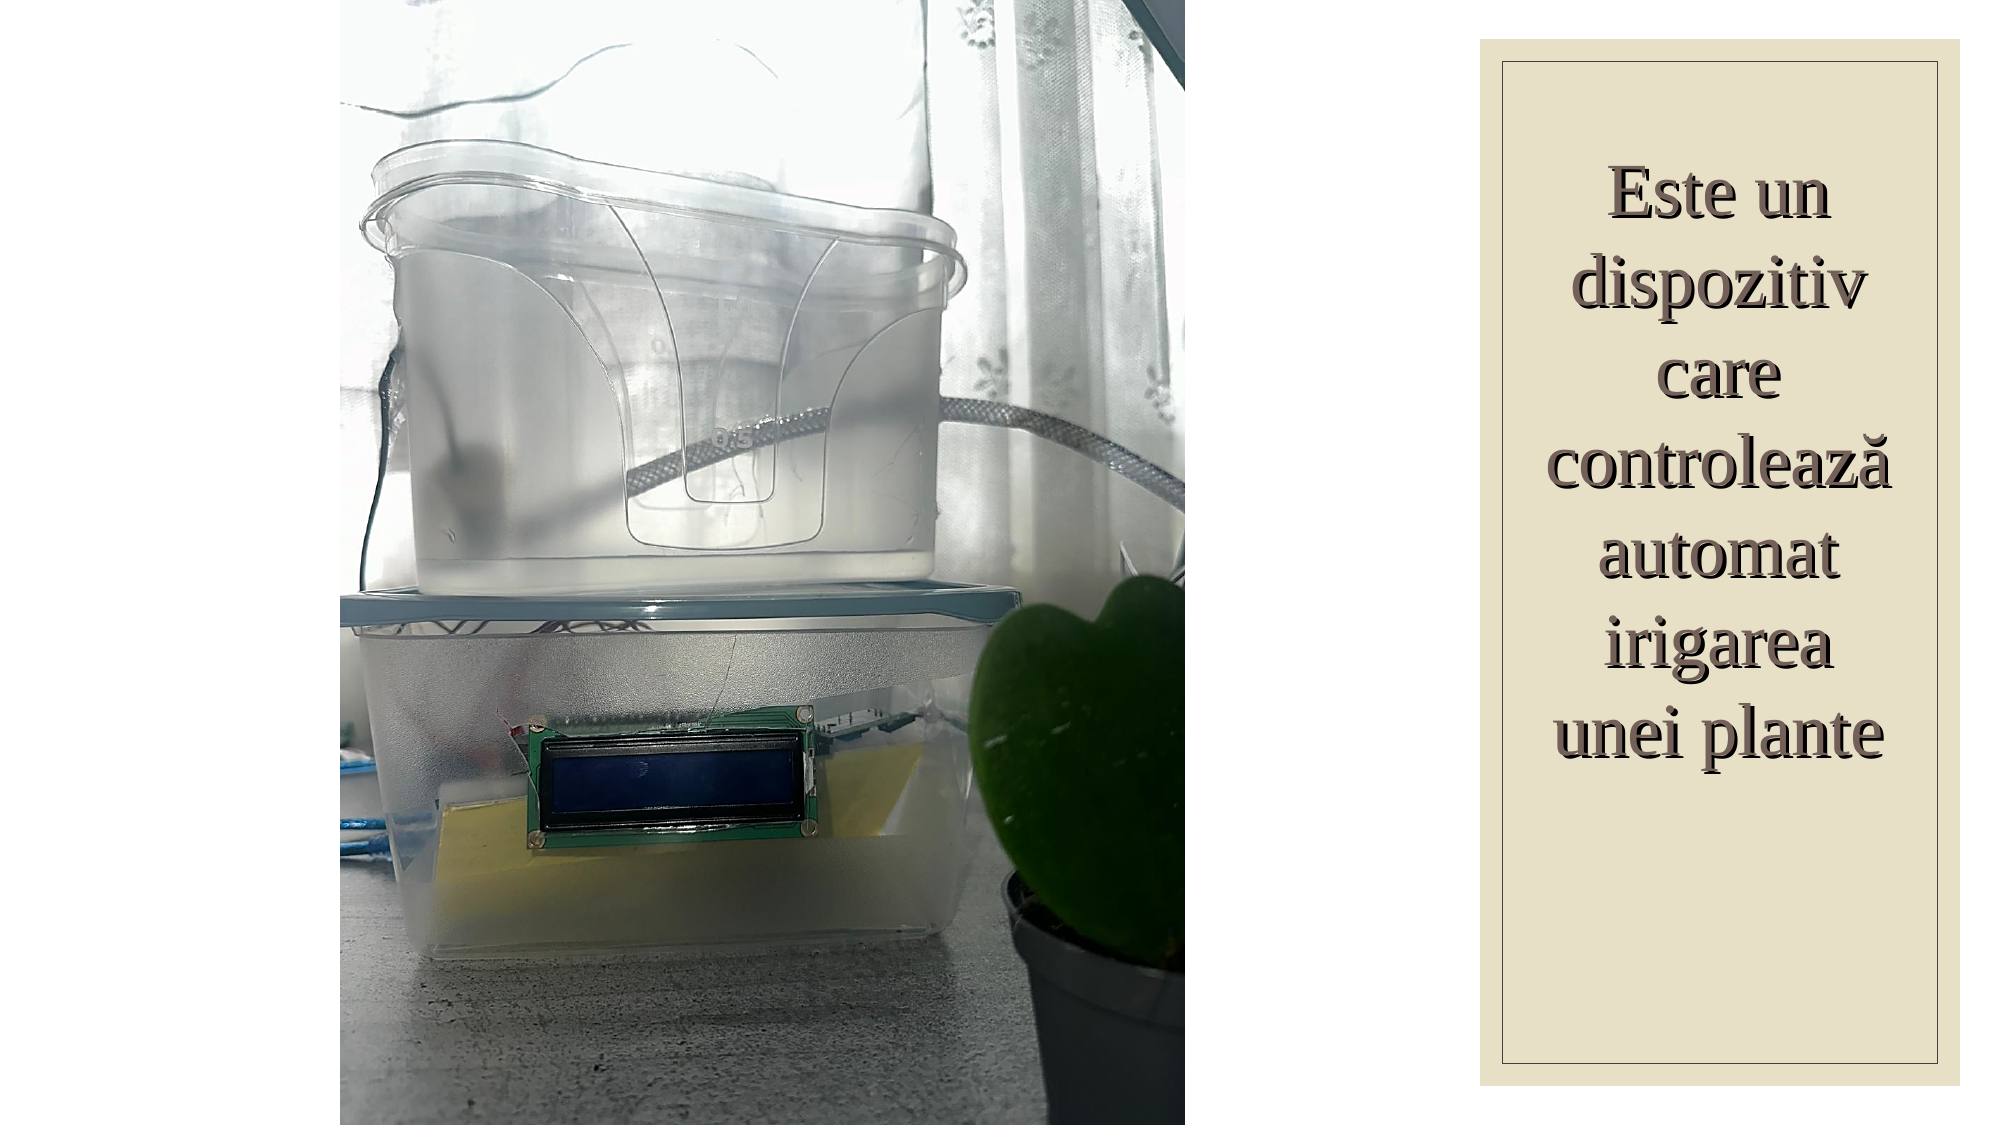

# Este un dispozitiv care controlează automat irigarea unei plante